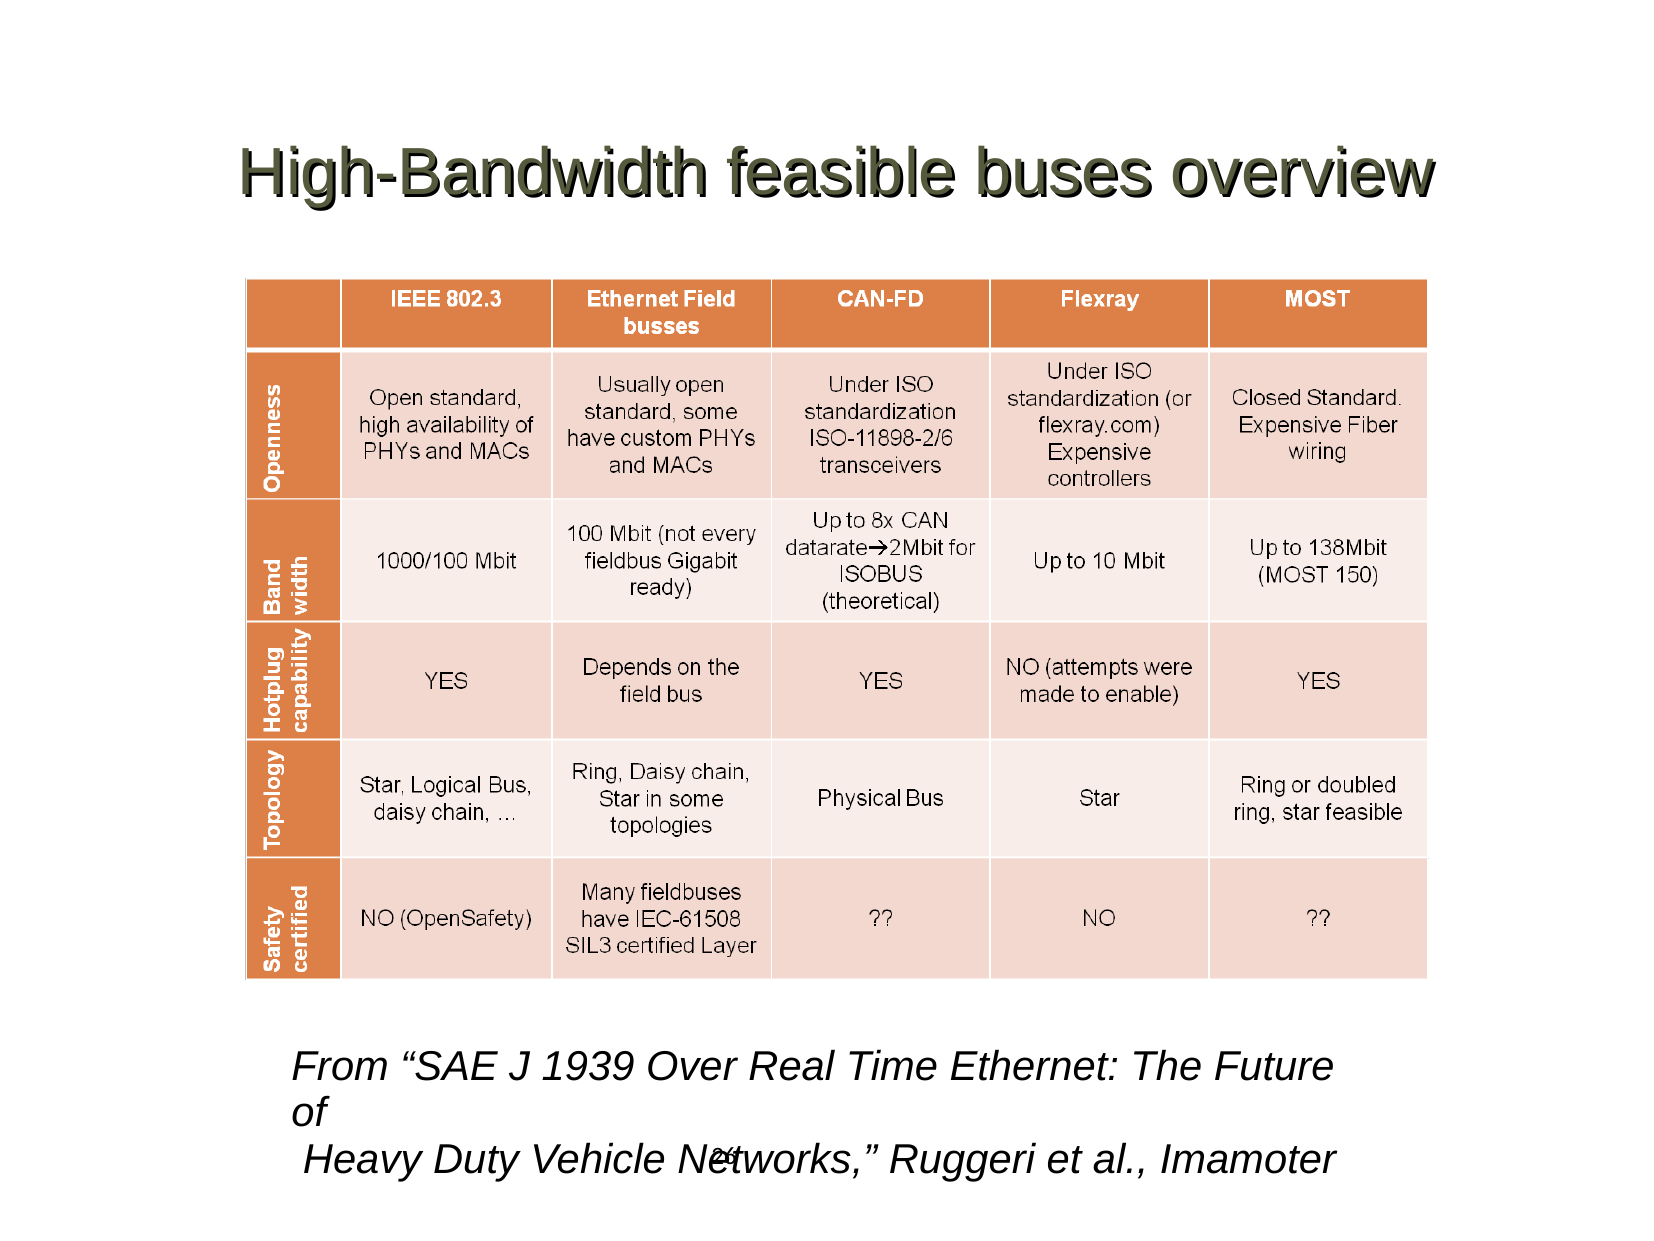

# High-Bandwidth feasible buses overview
From “SAE J 1939 Over Real Time Ethernet: The Future of
 Heavy Duty Vehicle Networks,” Ruggeri et al., Imamoter
26